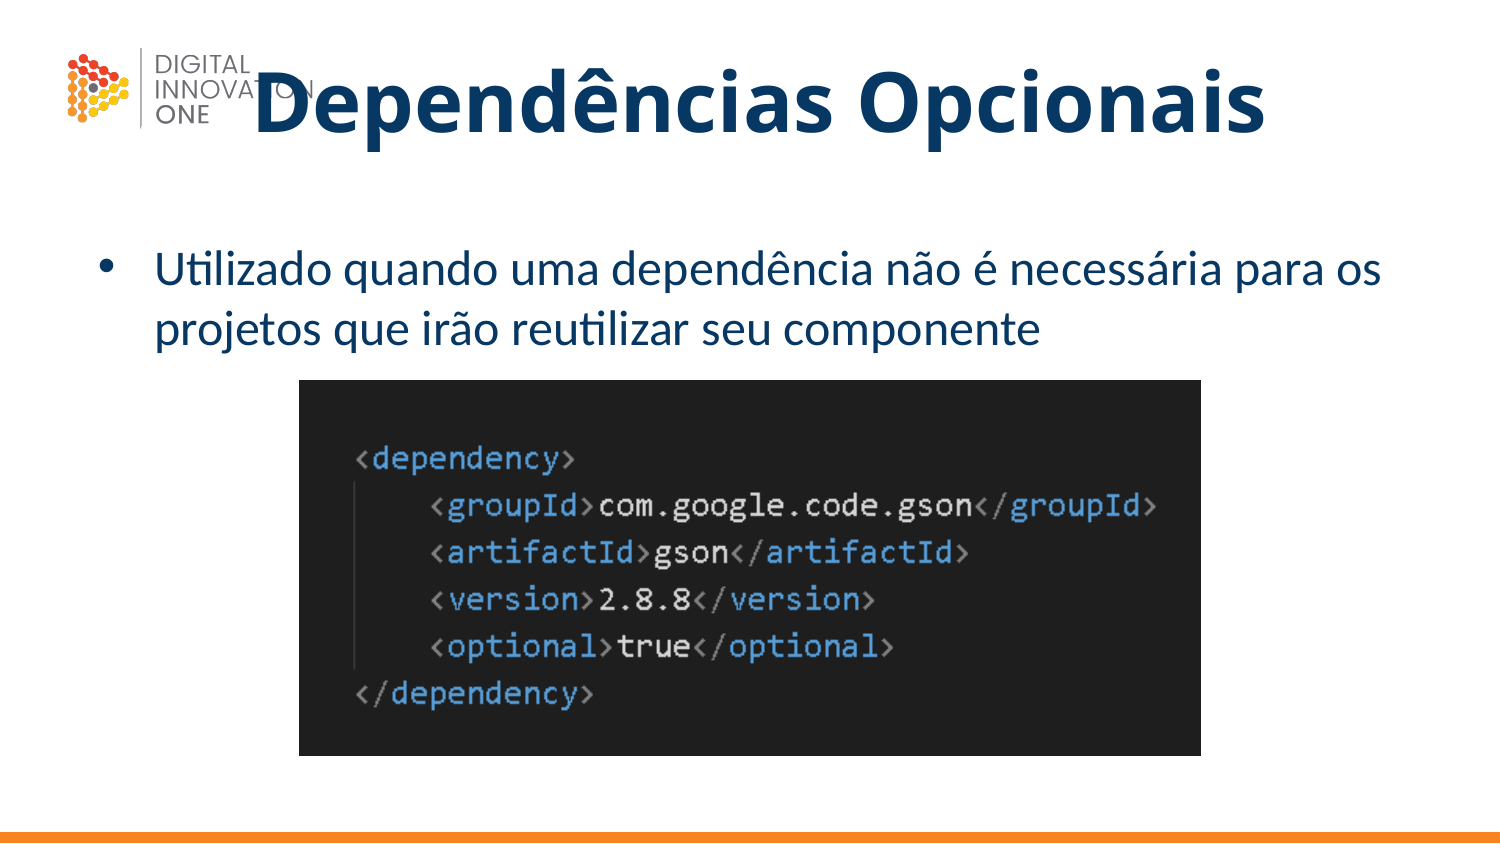

Dependências Opcionais
Utilizado quando uma dependência não é necessária para os projetos que irão reutilizar seu componente